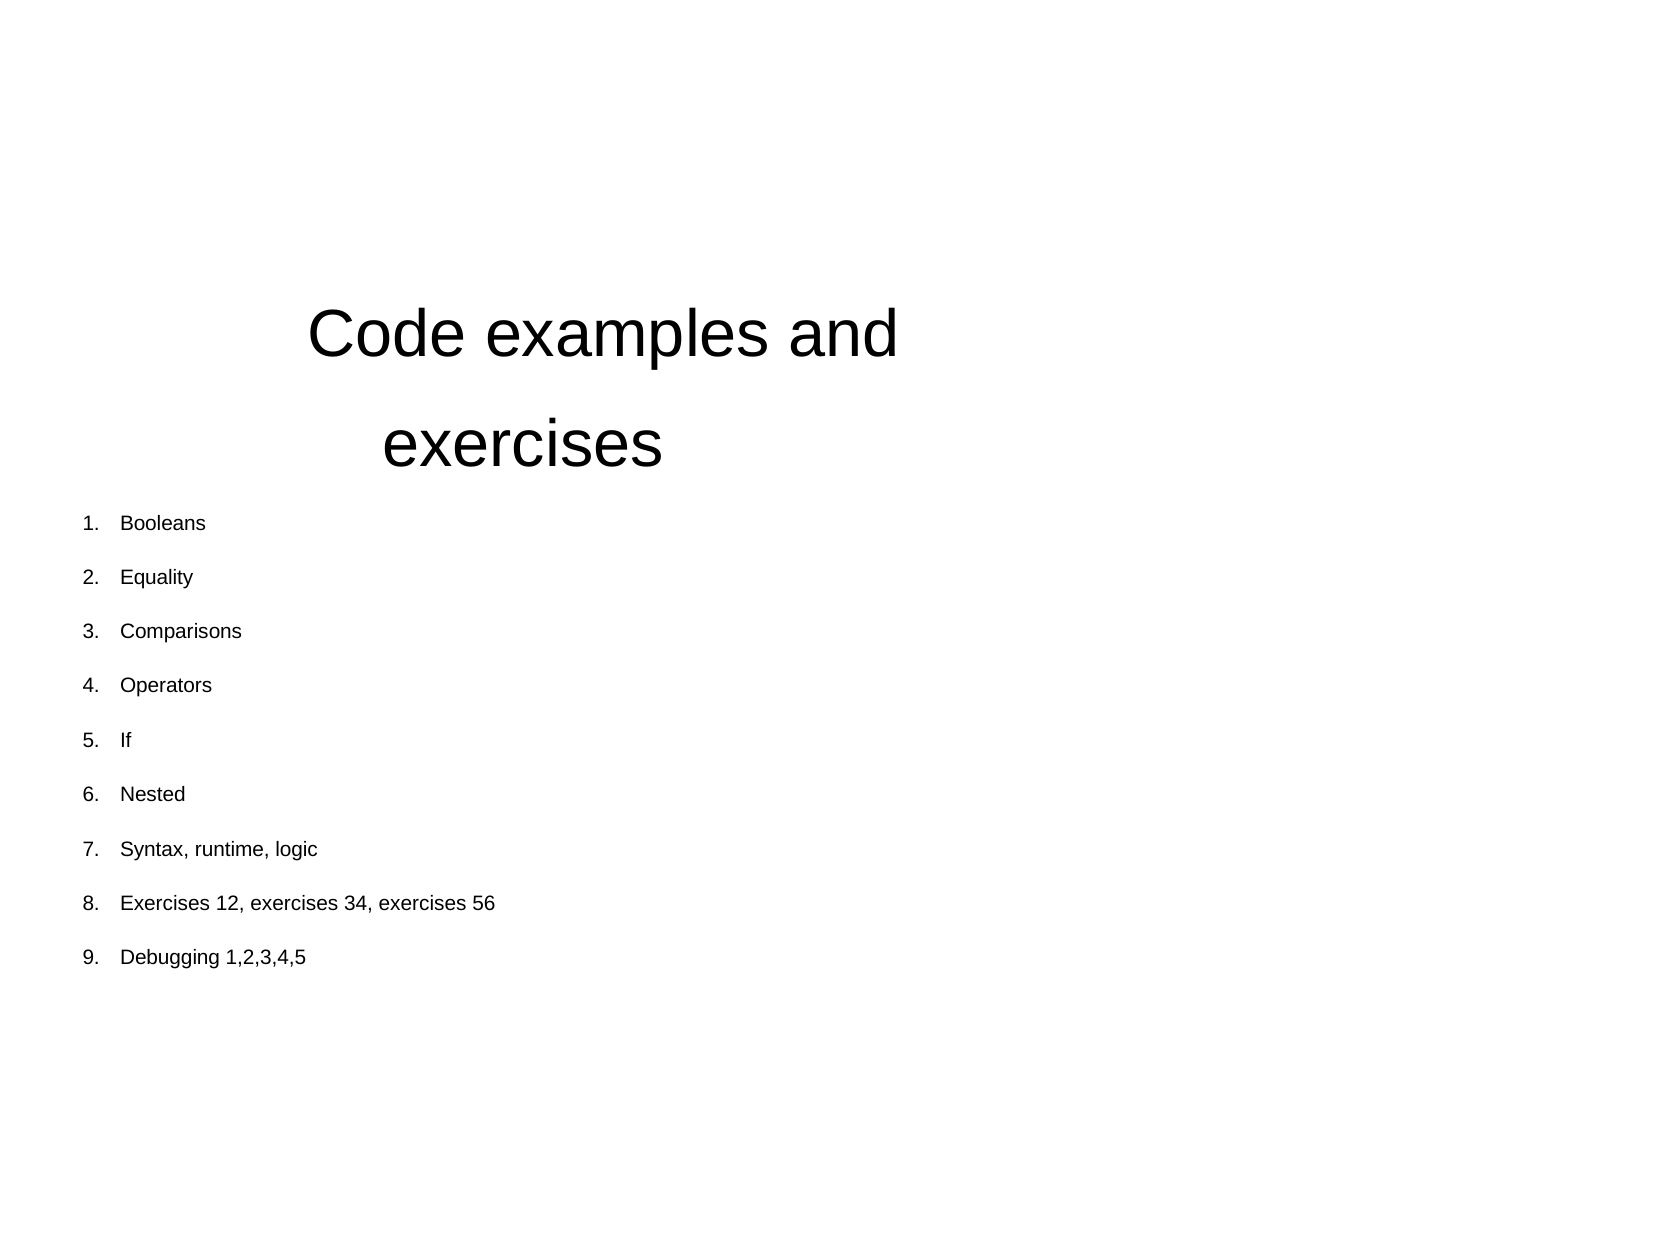

# Code examples and
				exercises
Booleans
Equality
Comparisons
Operators
If
Nested
Syntax, runtime, logic
Exercises 12, exercises 34, exercises 56
Debugging 1,2,3,4,5